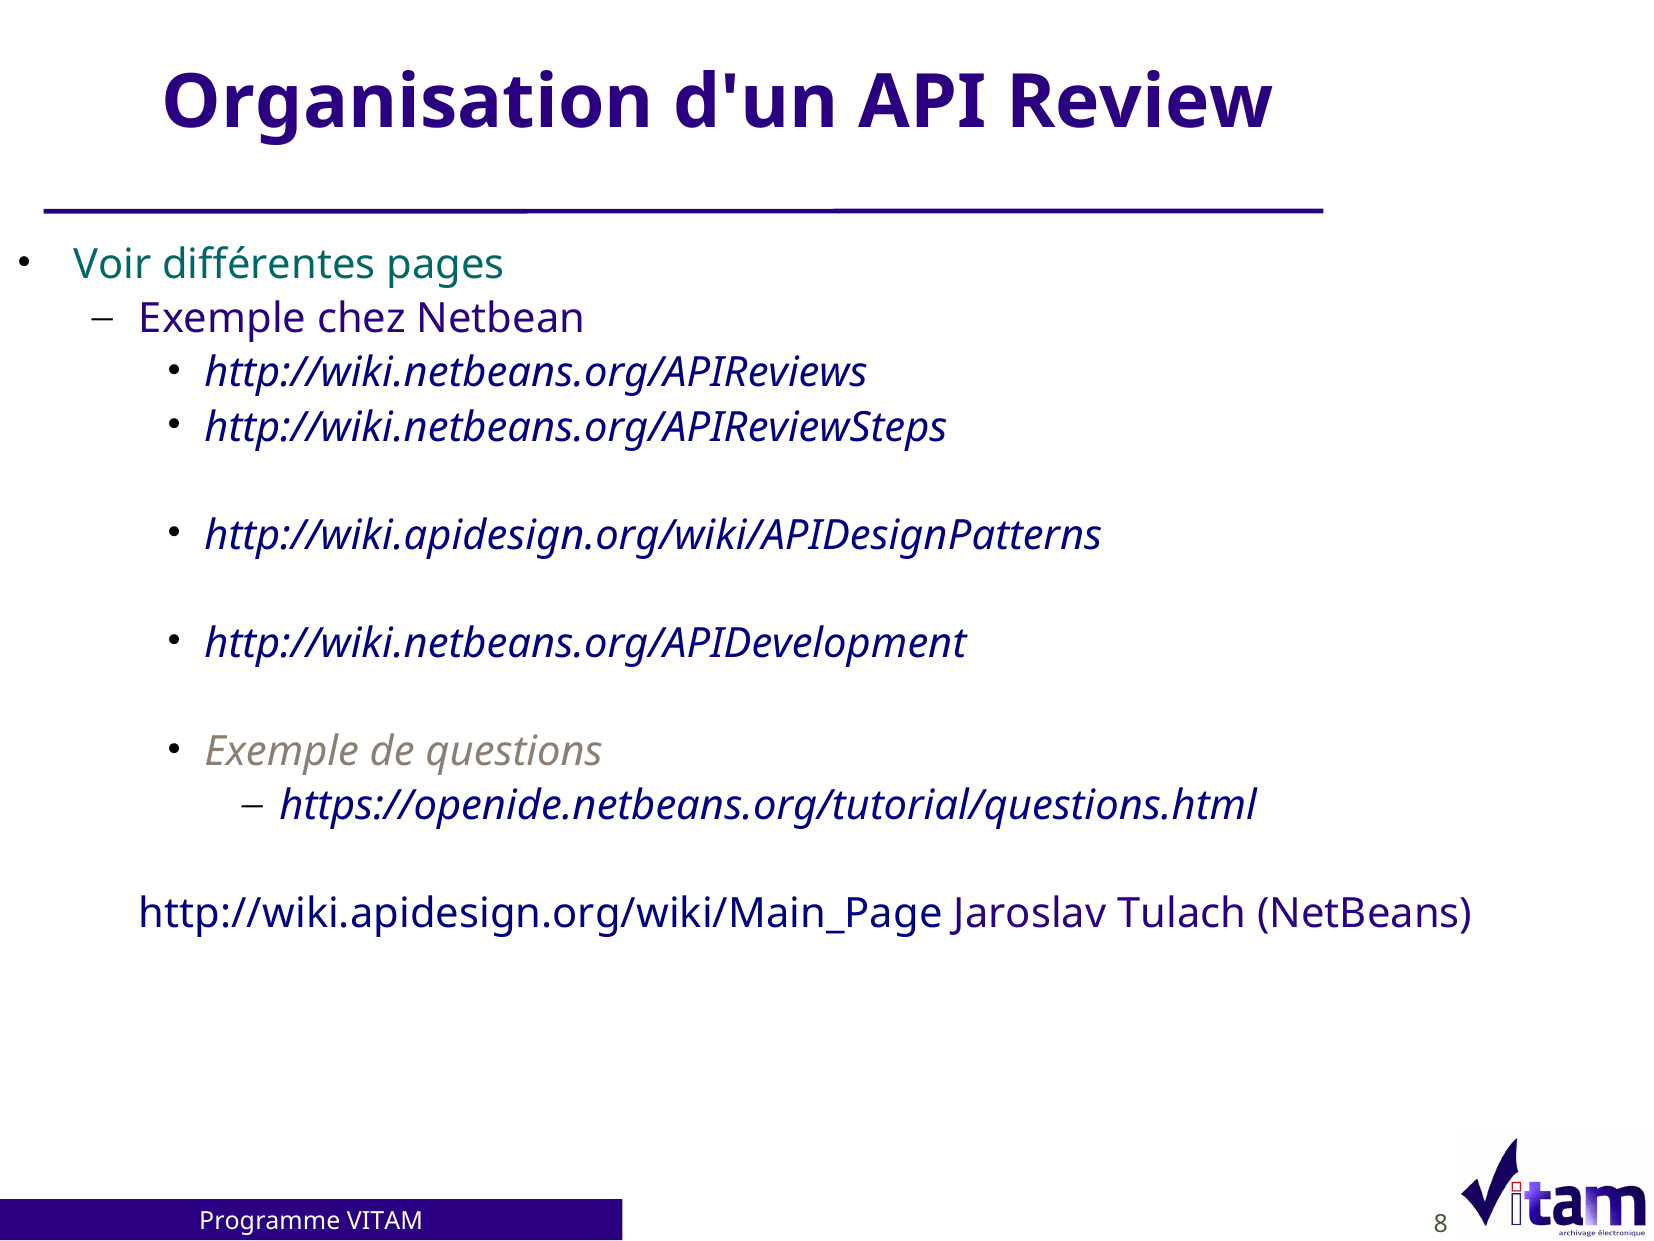

# Organisation d'un API Review
Voir différentes pages
Exemple chez Netbean
http://wiki.netbeans.org/APIReviews
http://wiki.netbeans.org/APIReviewSteps
http://wiki.apidesign.org/wiki/APIDesignPatterns
http://wiki.netbeans.org/APIDevelopment
Exemple de questions
https://openide.netbeans.org/tutorial/questions.html
http://wiki.apidesign.org/wiki/Main_Page Jaroslav Tulach (NetBeans)
8